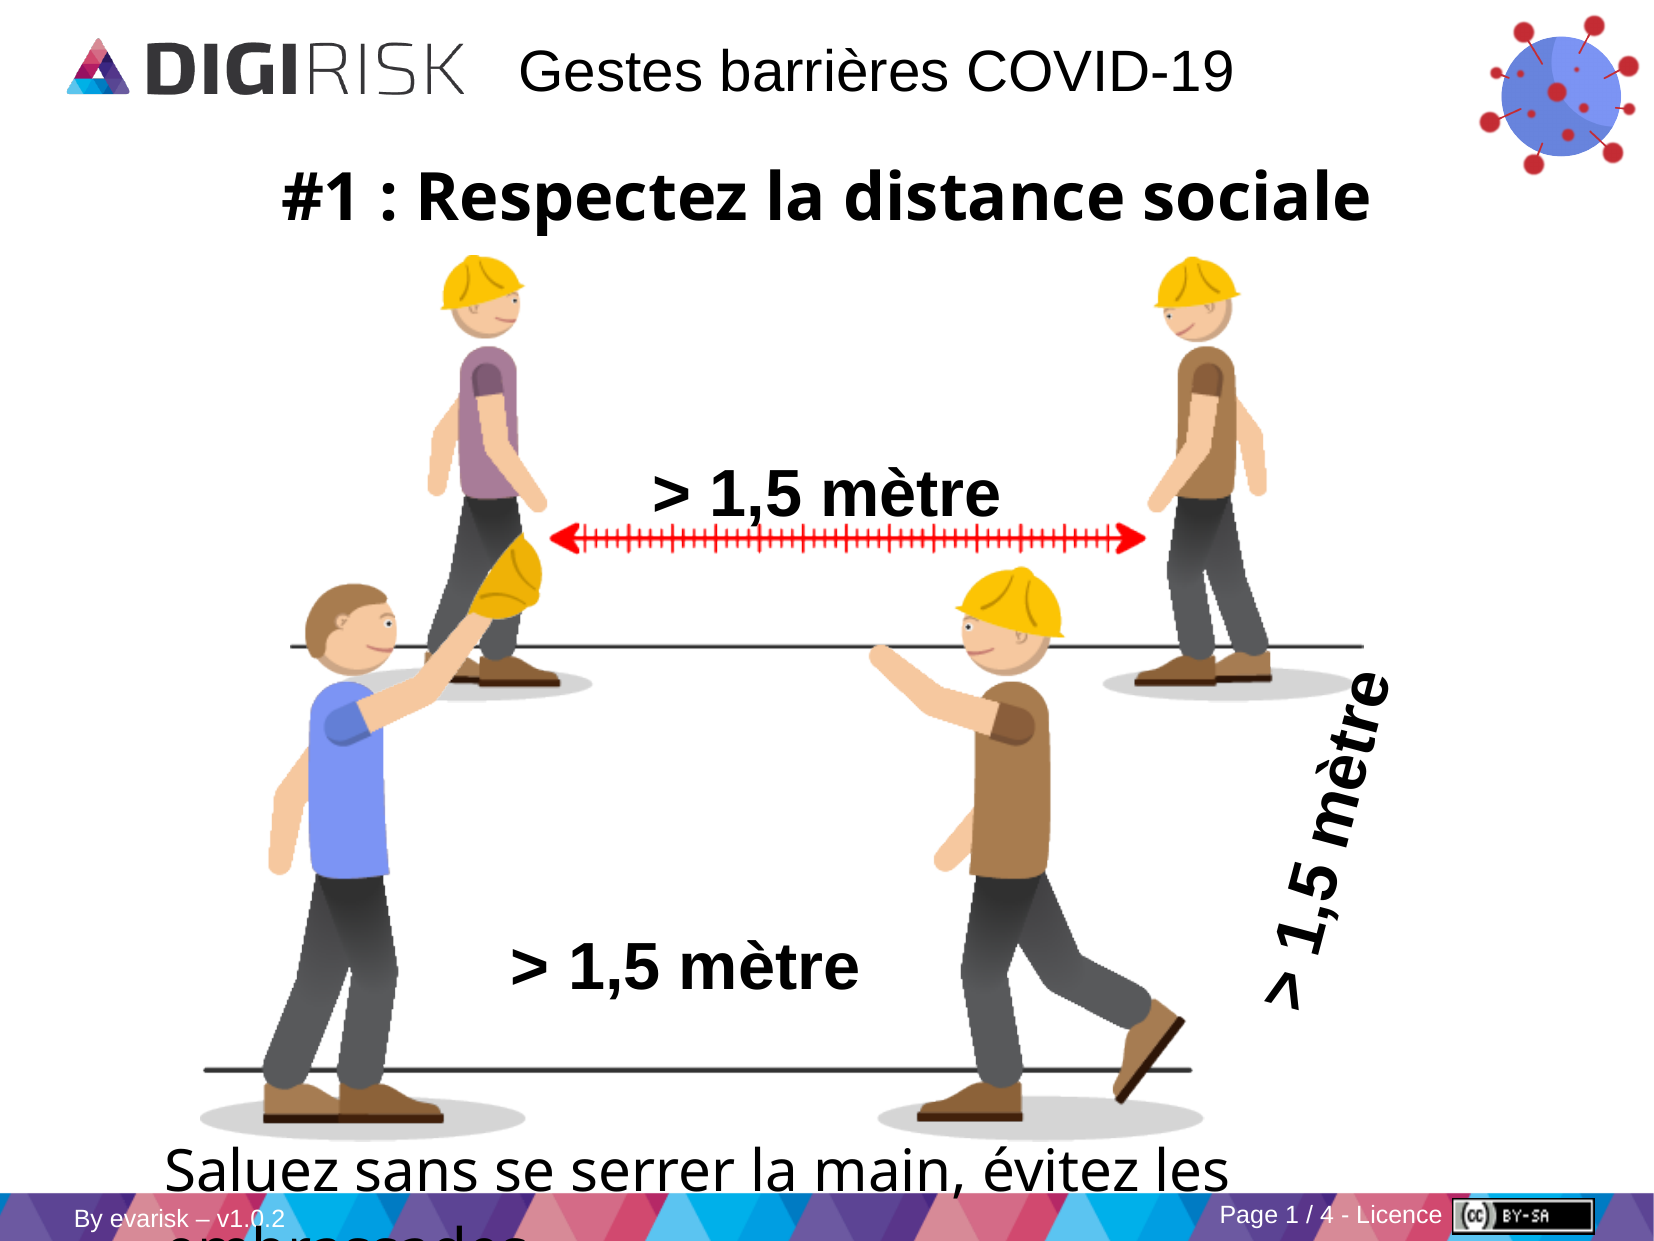

Gestes barrières COVID-19
# #1 : Respectez la distance sociale
> 1,5 mètre
> 1,5 mètre
> 1,5 mètre
Saluez sans se serrer la main, évitez les embrassades